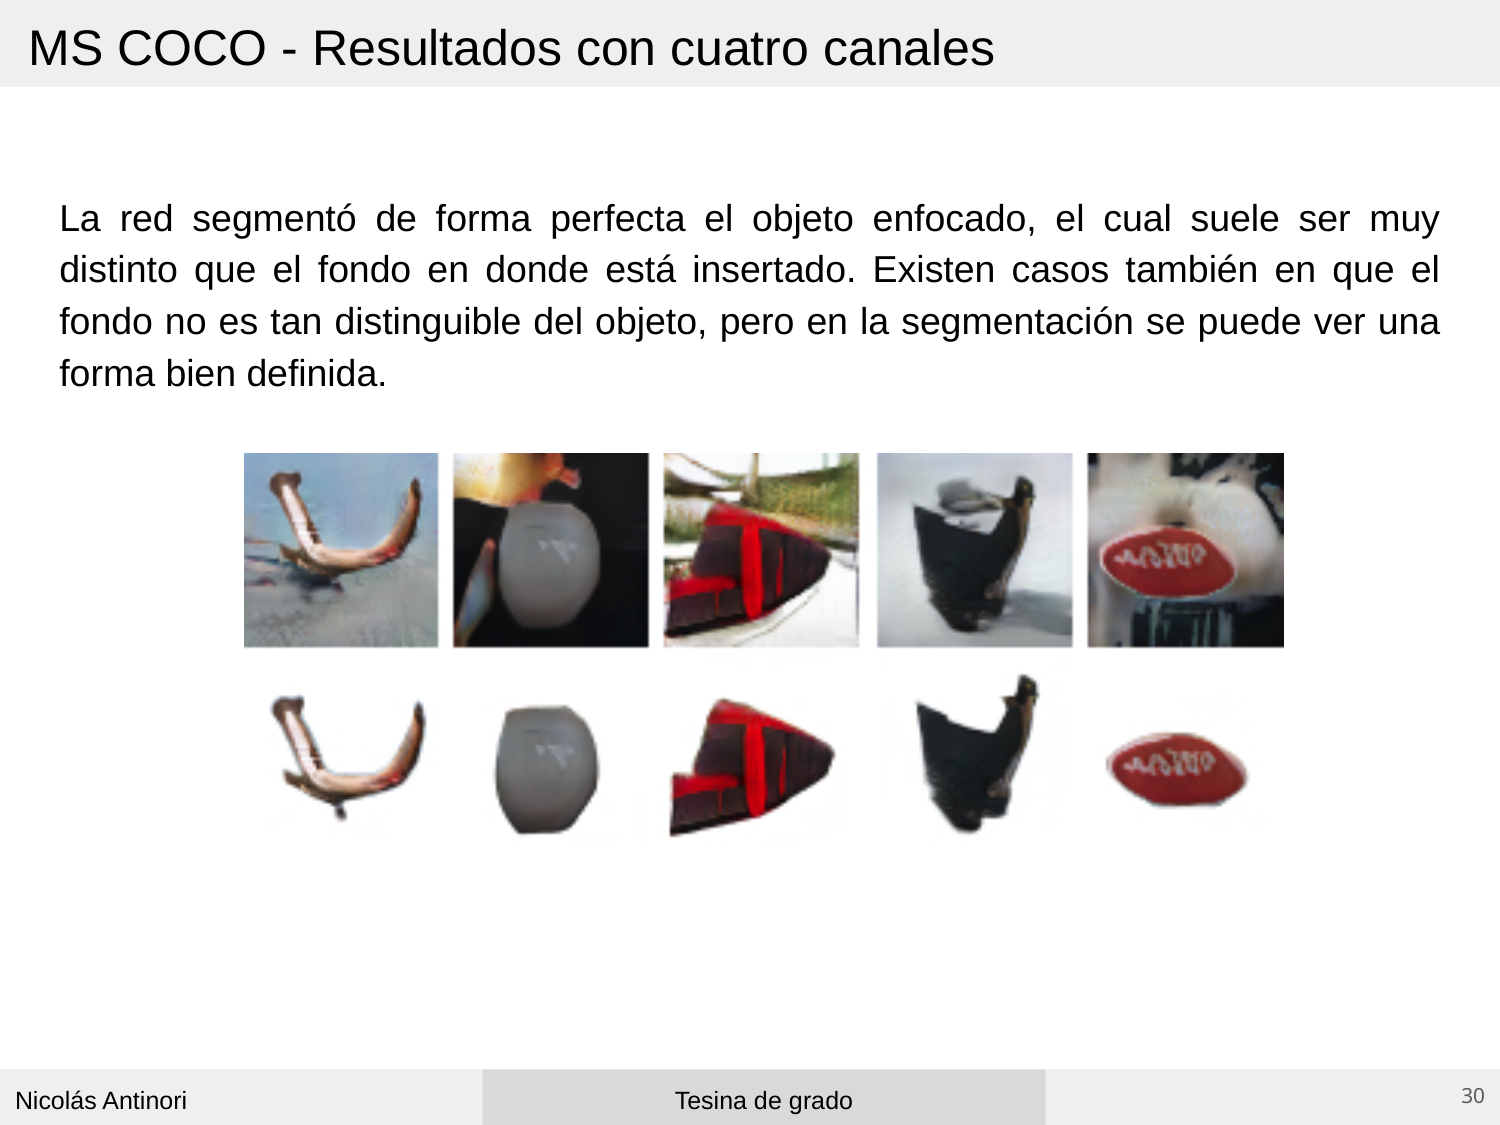

MS COCO - Resultados con cuatro canales
La red segmentó de forma perfecta el objeto enfocado, el cual suele ser muy distinto que el fondo en donde está insertado. Existen casos también en que el fondo no es tan distinguible del objeto, pero en la segmentación se puede ver una forma bien definida.
Nicolás Antinori
Tesina de grado